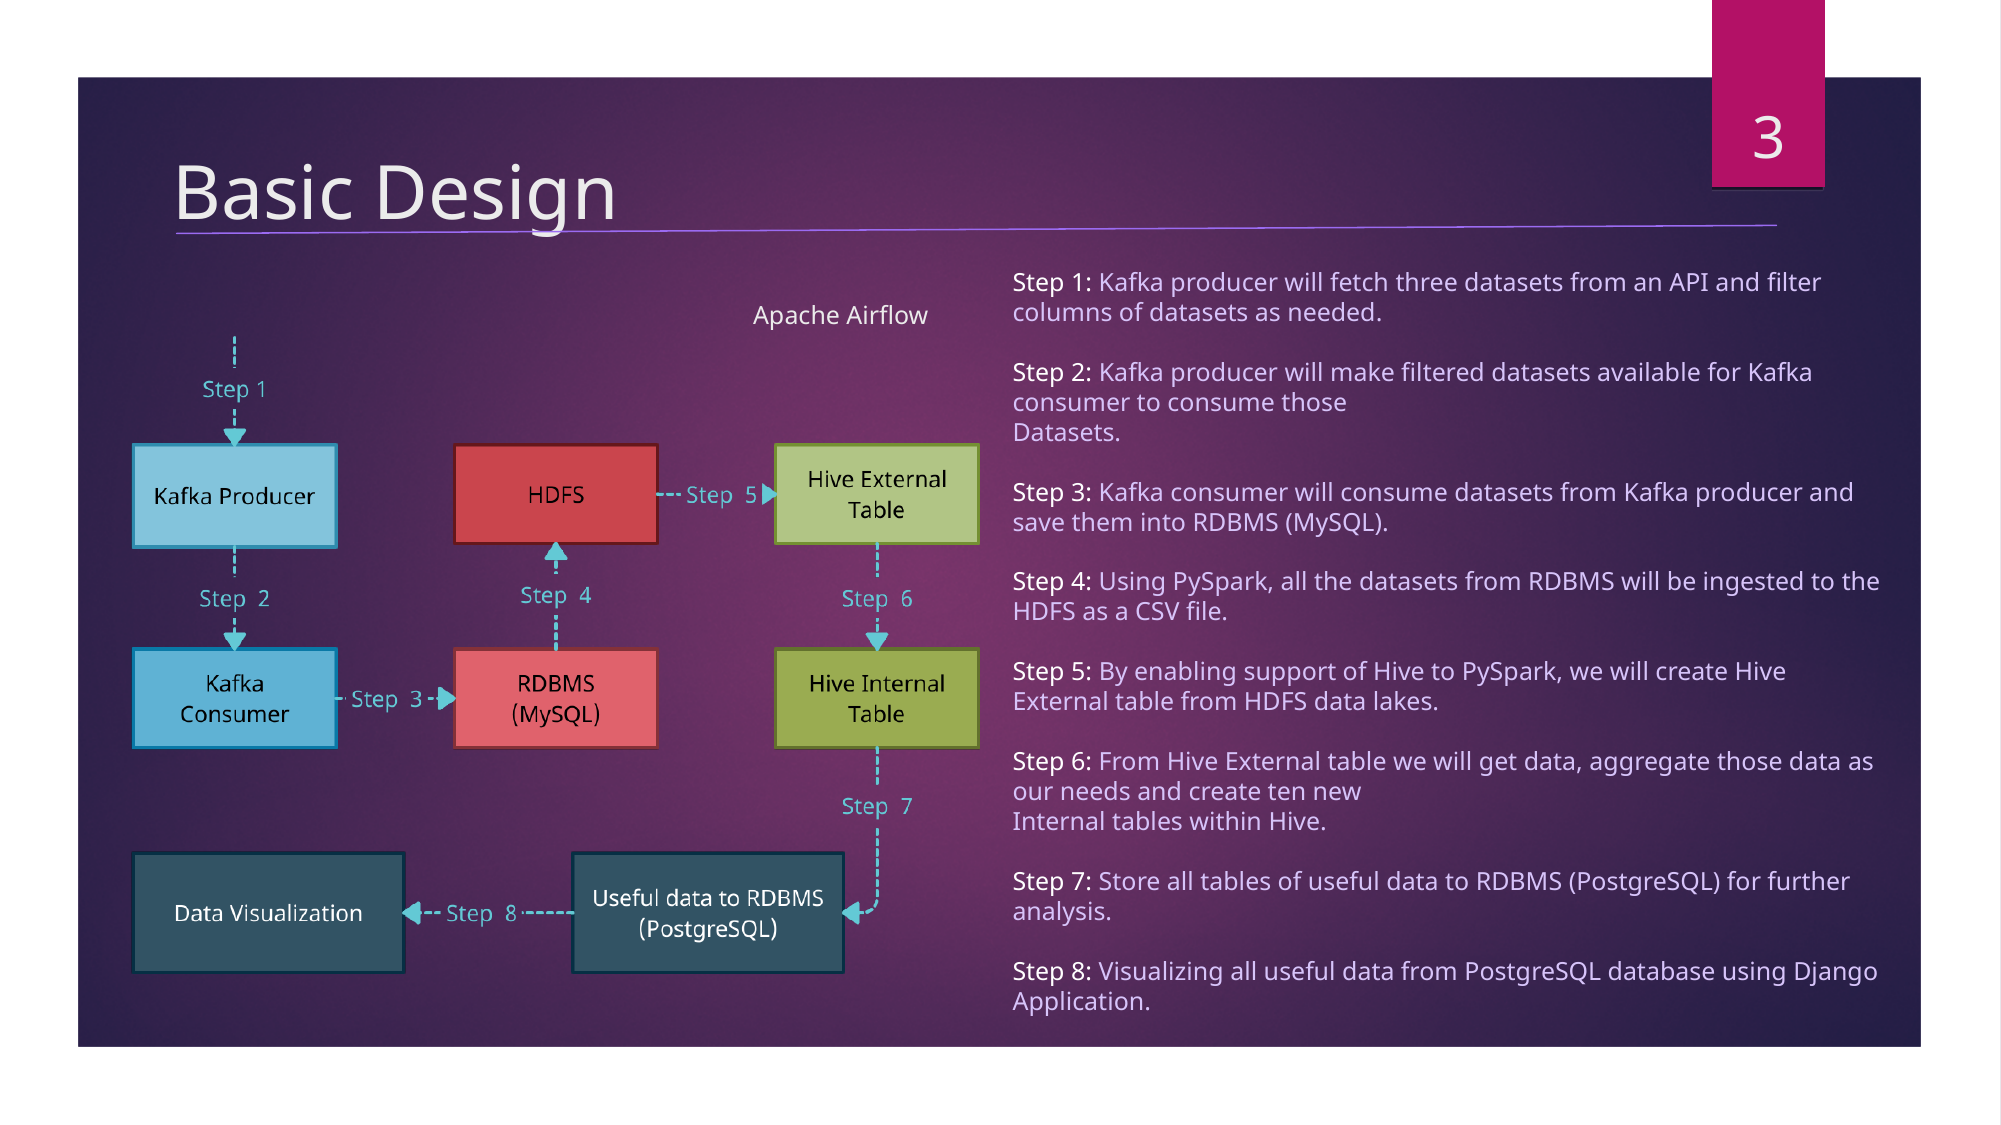

3
# Basic Design
Step 1: Kafka producer will fetch three datasets from an API and filter columns of datasets as needed.
Step 2: Kafka producer will make filtered datasets available for Kafka consumer to consume those
Datasets.
Step 3: Kafka consumer will consume datasets from Kafka producer and save them into RDBMS (MySQL).
Step 4: Using PySpark, all the datasets from RDBMS will be ingested to the HDFS as a CSV file.
Step 5: By enabling support of Hive to PySpark, we will create Hive External table from HDFS data lakes.
Step 6: From Hive External table we will get data, aggregate those data as our needs and create ten new
Internal tables within Hive.
Step 7: Store all tables of useful data to RDBMS (PostgreSQL) for further analysis.
Step 8: Visualizing all useful data from PostgreSQL database using Django Application.
Apache Airflow